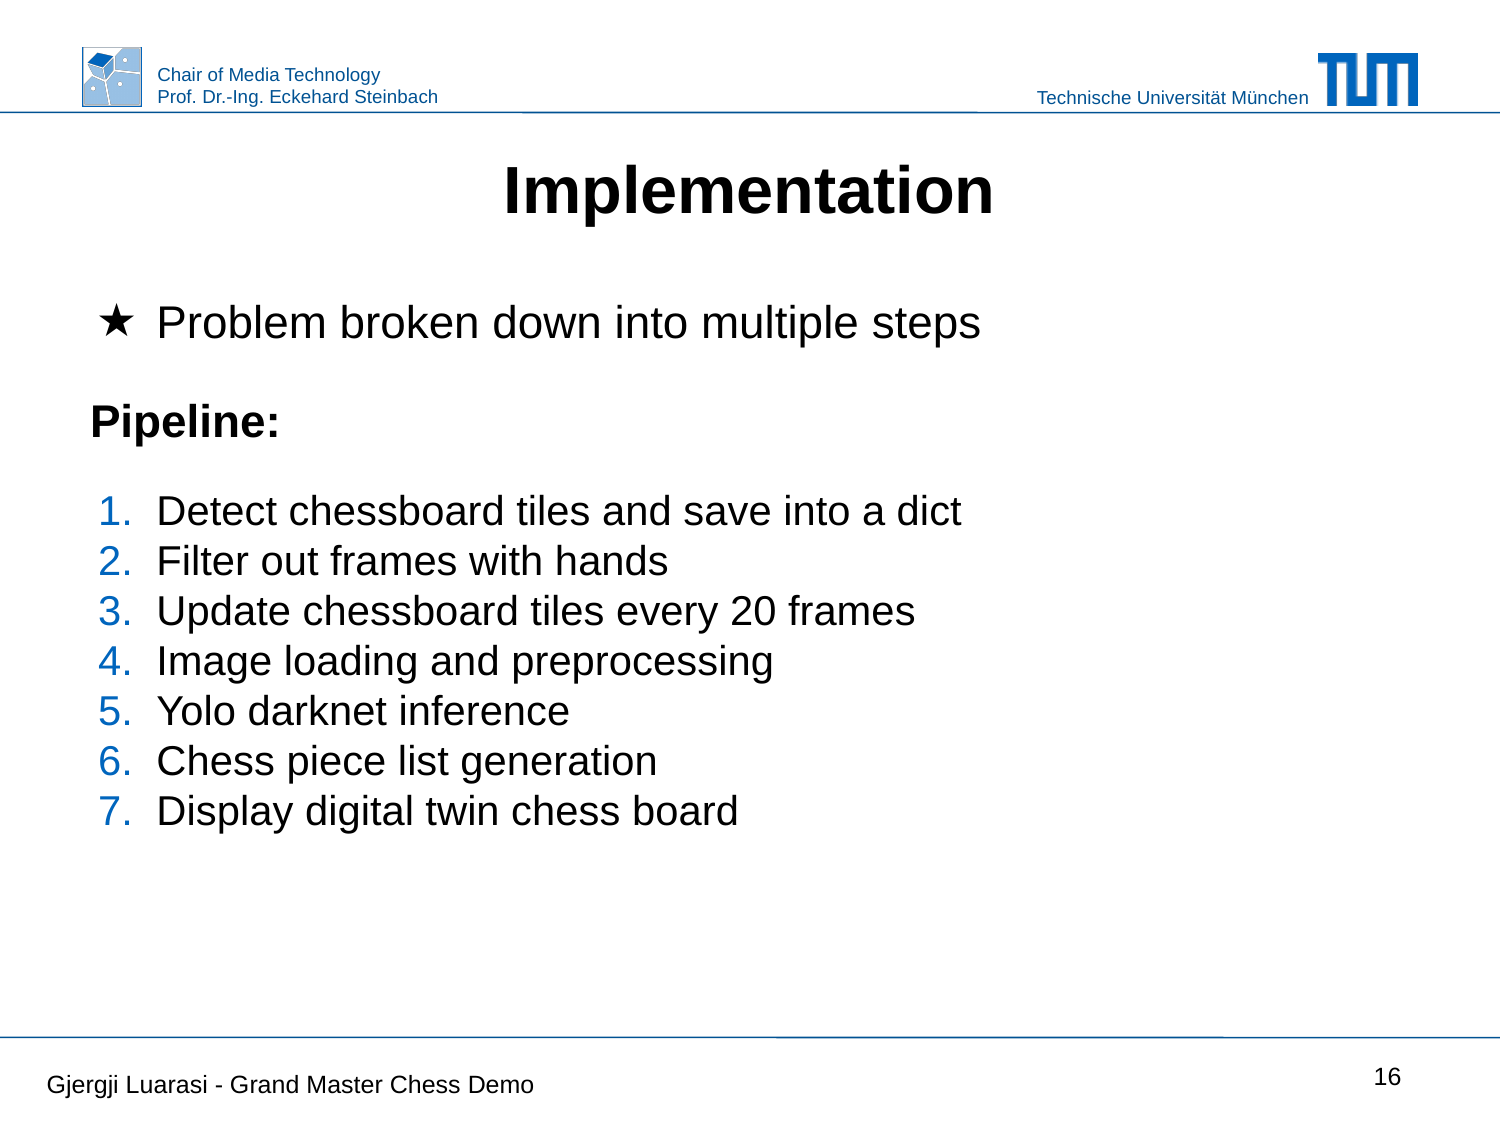

# Implementation
Problem broken down into multiple steps
Pipeline:
Detect chessboard tiles and save into a dict
Filter out frames with hands
Update chessboard tiles every 20 frames
Image loading and preprocessing
Yolo darknet inference
Chess piece list generation
Display digital twin chess board
Gjergji Luarasi - Grand Master Chess Demo